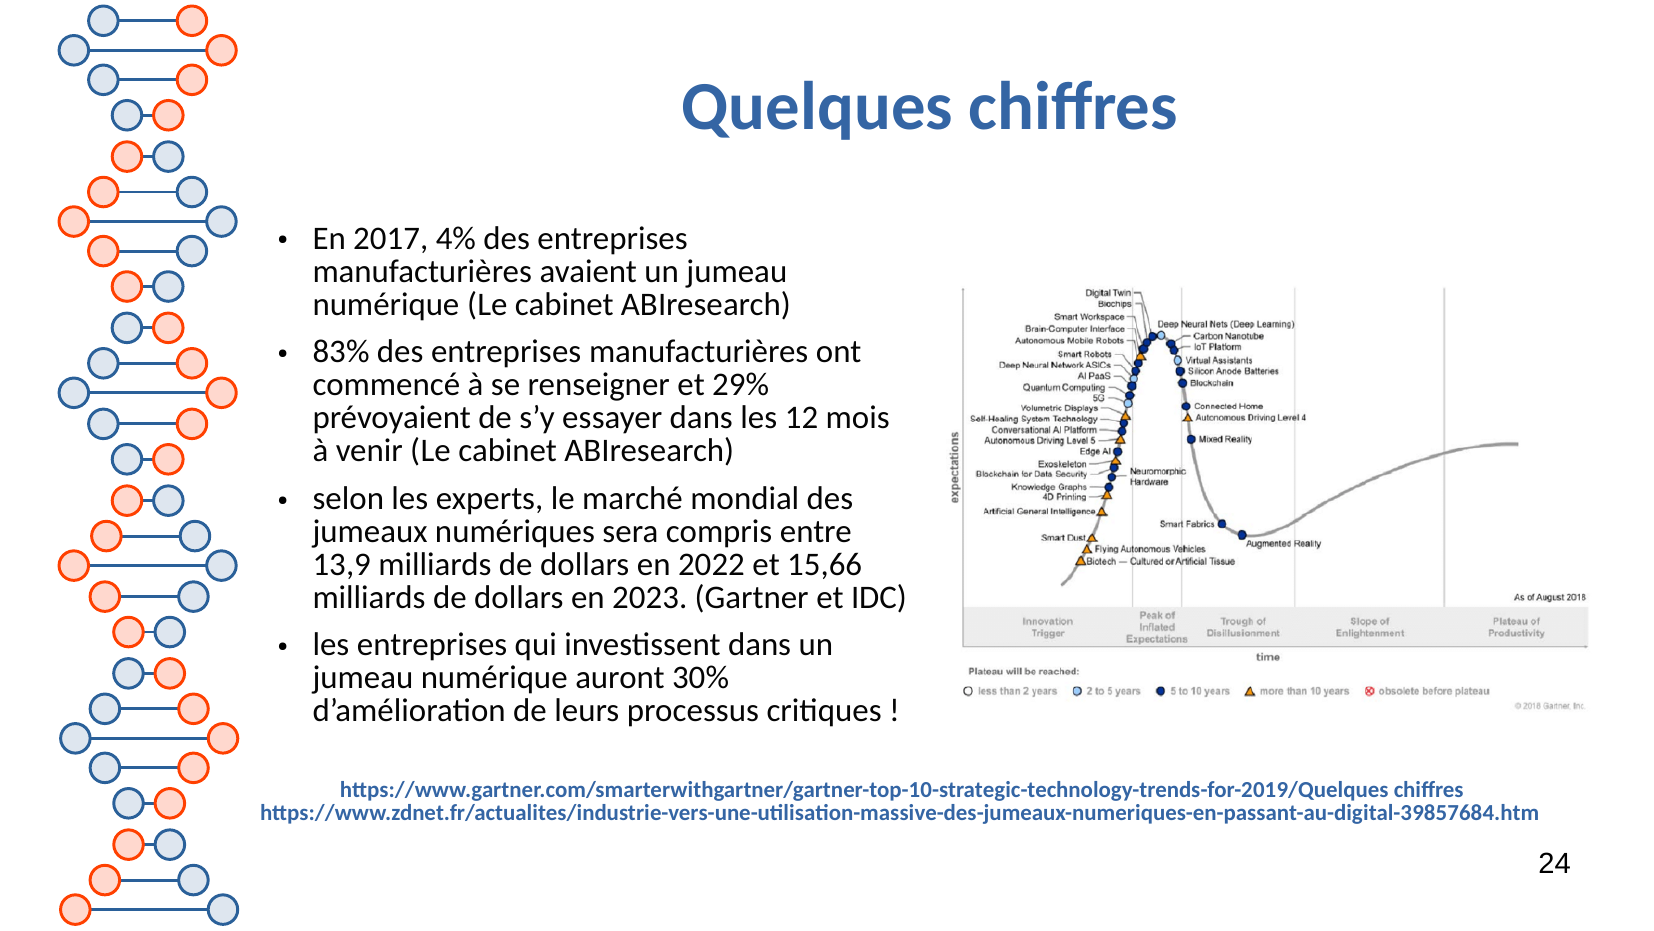

# Quelques chiffres
En 2017, 4% des entreprises manufacturières avaient un jumeau numérique (Le cabinet ABIresearch)
83% des entreprises manufacturières ont commencé à se renseigner et 29% prévoyaient de s’y essayer dans les 12 mois à venir (Le cabinet ABIresearch)
selon les experts, le marché mondial des jumeaux numériques sera compris entre 13,9 milliards de dollars en 2022 et 15,66 milliards de dollars en 2023. (Gartner et IDC)
les entreprises qui investissent dans un jumeau numérique auront 30% d’amélioration de leurs processus critiques !
https://www.gartner.com/smarterwithgartner/gartner-top-10-strategic-technology-trends-for-2019/Quelques chiffres
https://www.zdnet.fr/actualites/industrie-vers-une-utilisation-massive-des-jumeaux-numeriques-en-passant-au-digital-39857684.htm
24